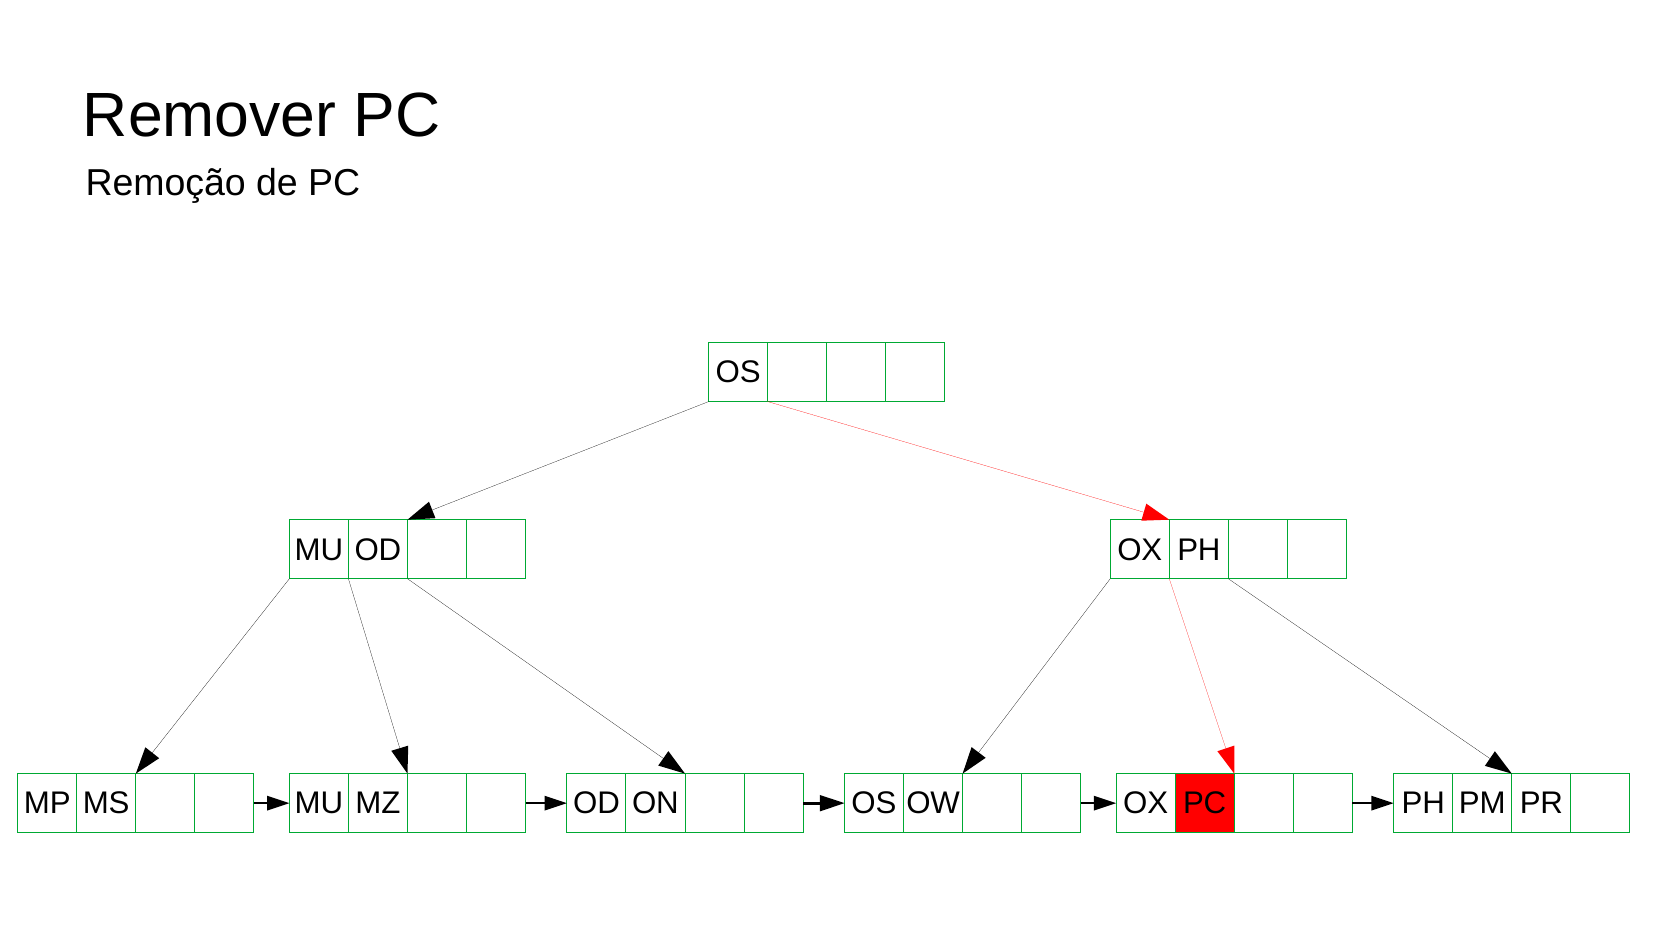

# Remover PC
Remoção de PC
OS
MU
OD
OX
PH
MP
MS
MU
MZ
OD
ON
OS
OW
OX
PC
PH
PM
PR